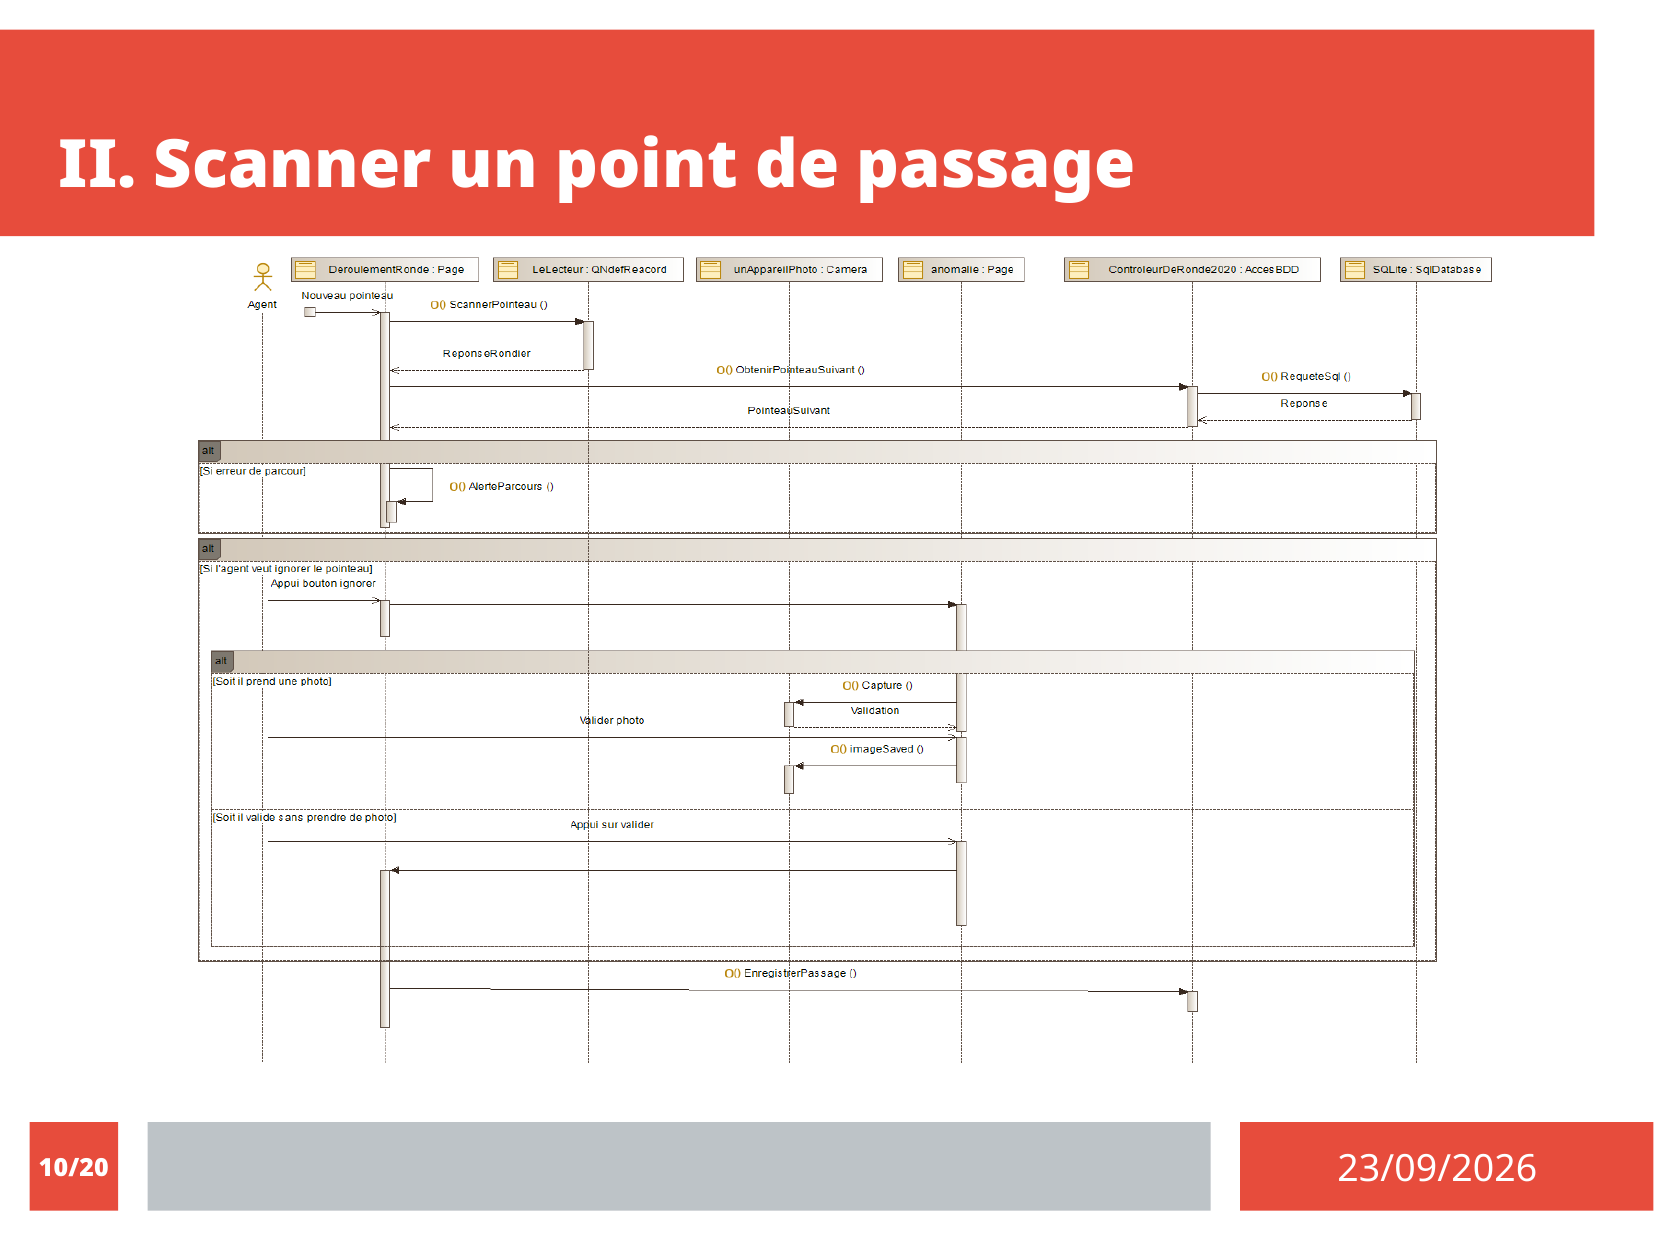

# II. Scanner un point de passage
10